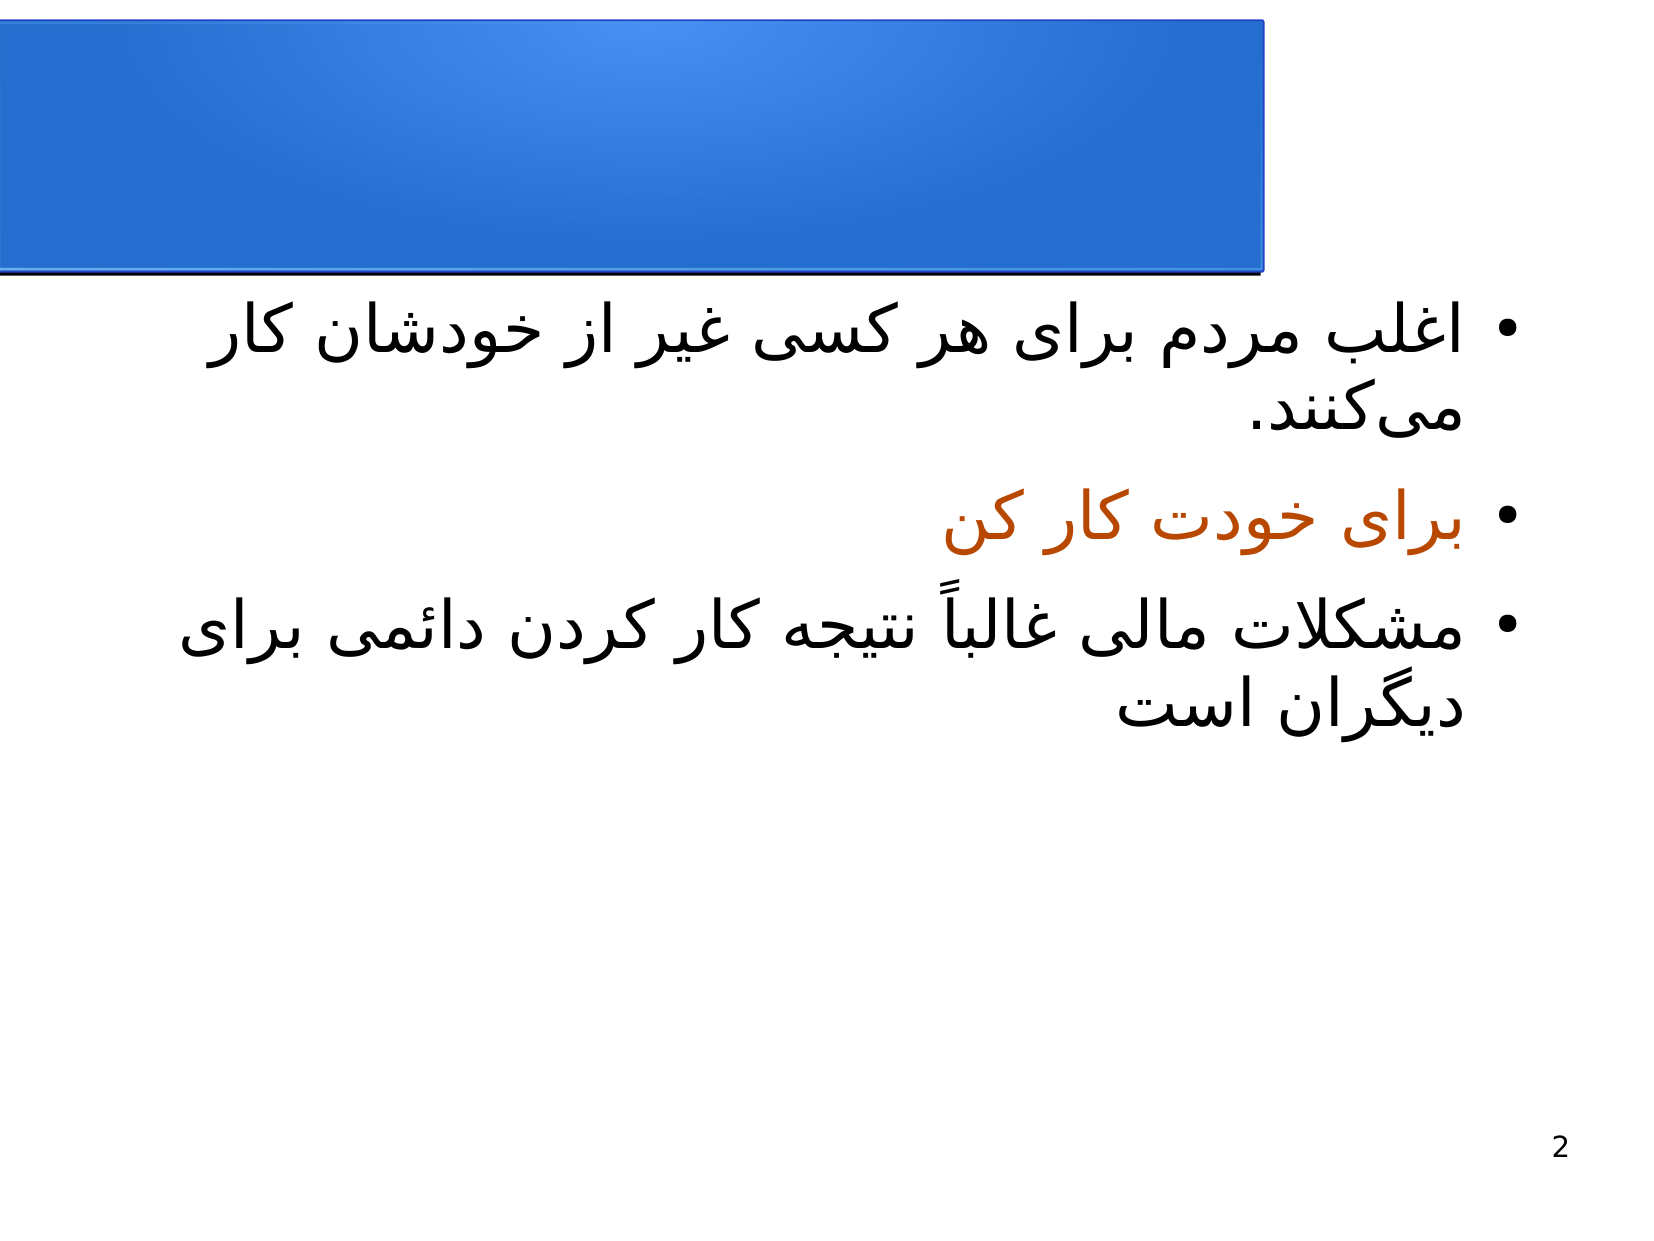

#
اغلب مردم برای هر کسی غیر از خودشان کار می‌کنند.
برای خودت کار کن
مشکلات مالی غالباً نتیجه کار کردن دائمی برای دیگران است
2